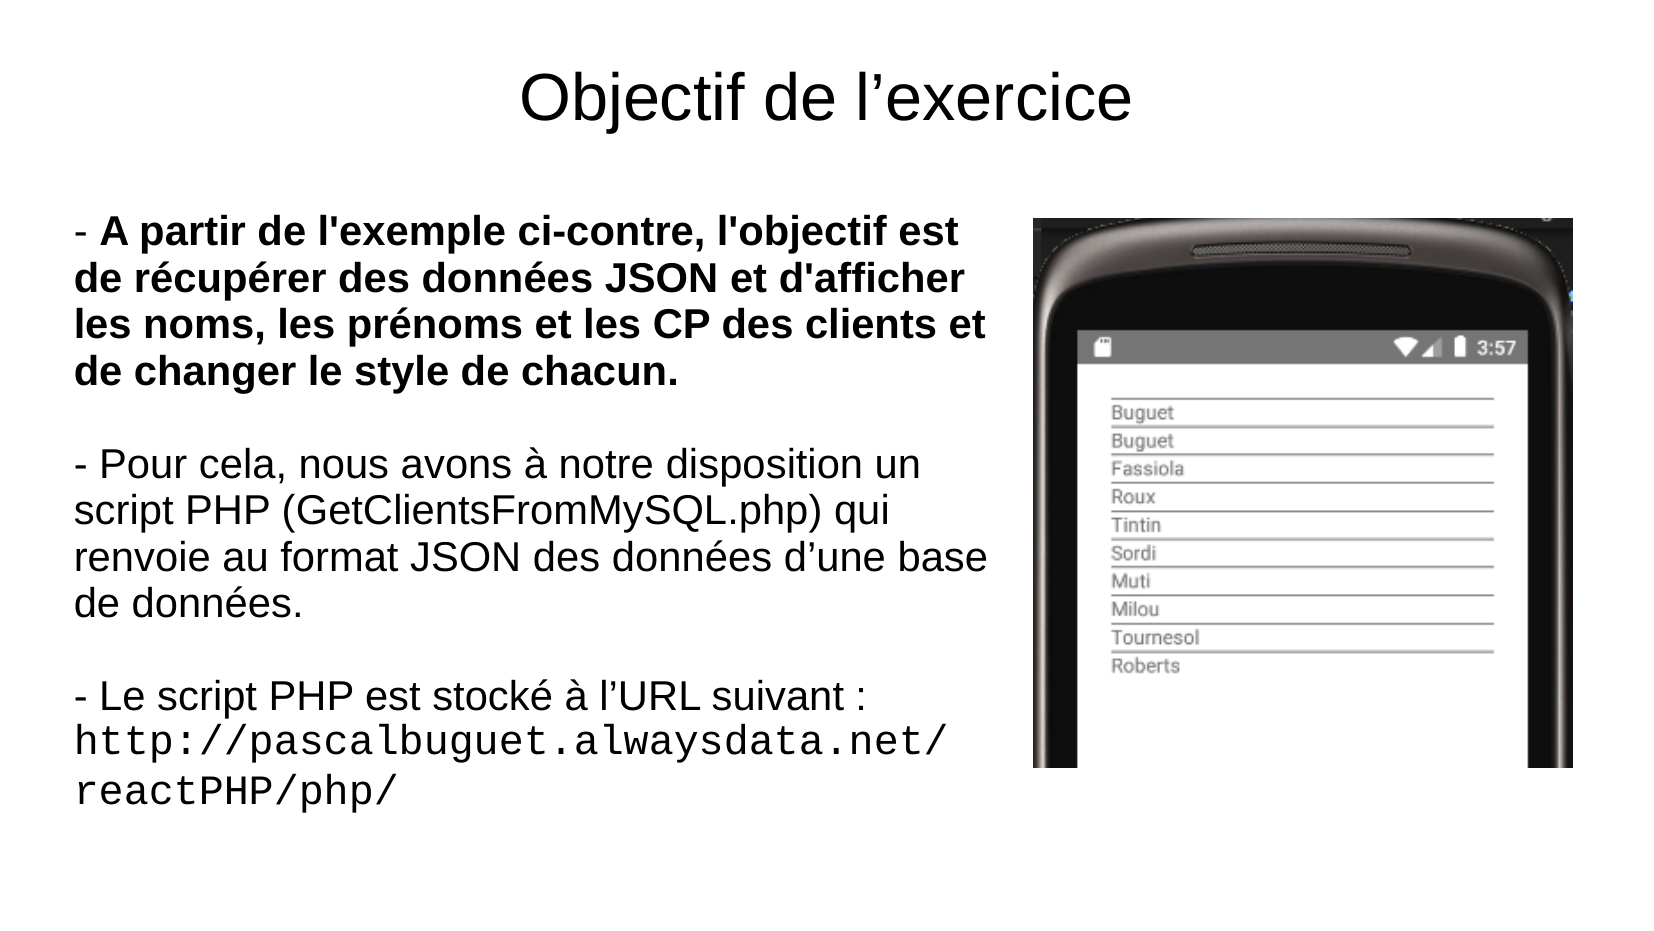

# Objectif de l’exercice
- A partir de l'exemple ci-contre, l'objectif est de récupérer des données JSON et d'afficher les noms, les prénoms et les CP des clients et de changer le style de chacun.
- Pour cela, nous avons à notre disposition un script PHP (GetClientsFromMySQL.php) qui renvoie au format JSON des données d’une base de données.
- Le script PHP est stocké à l’URL suivant :
http://pascalbuguet.alwaysdata.net/reactPHP/php/